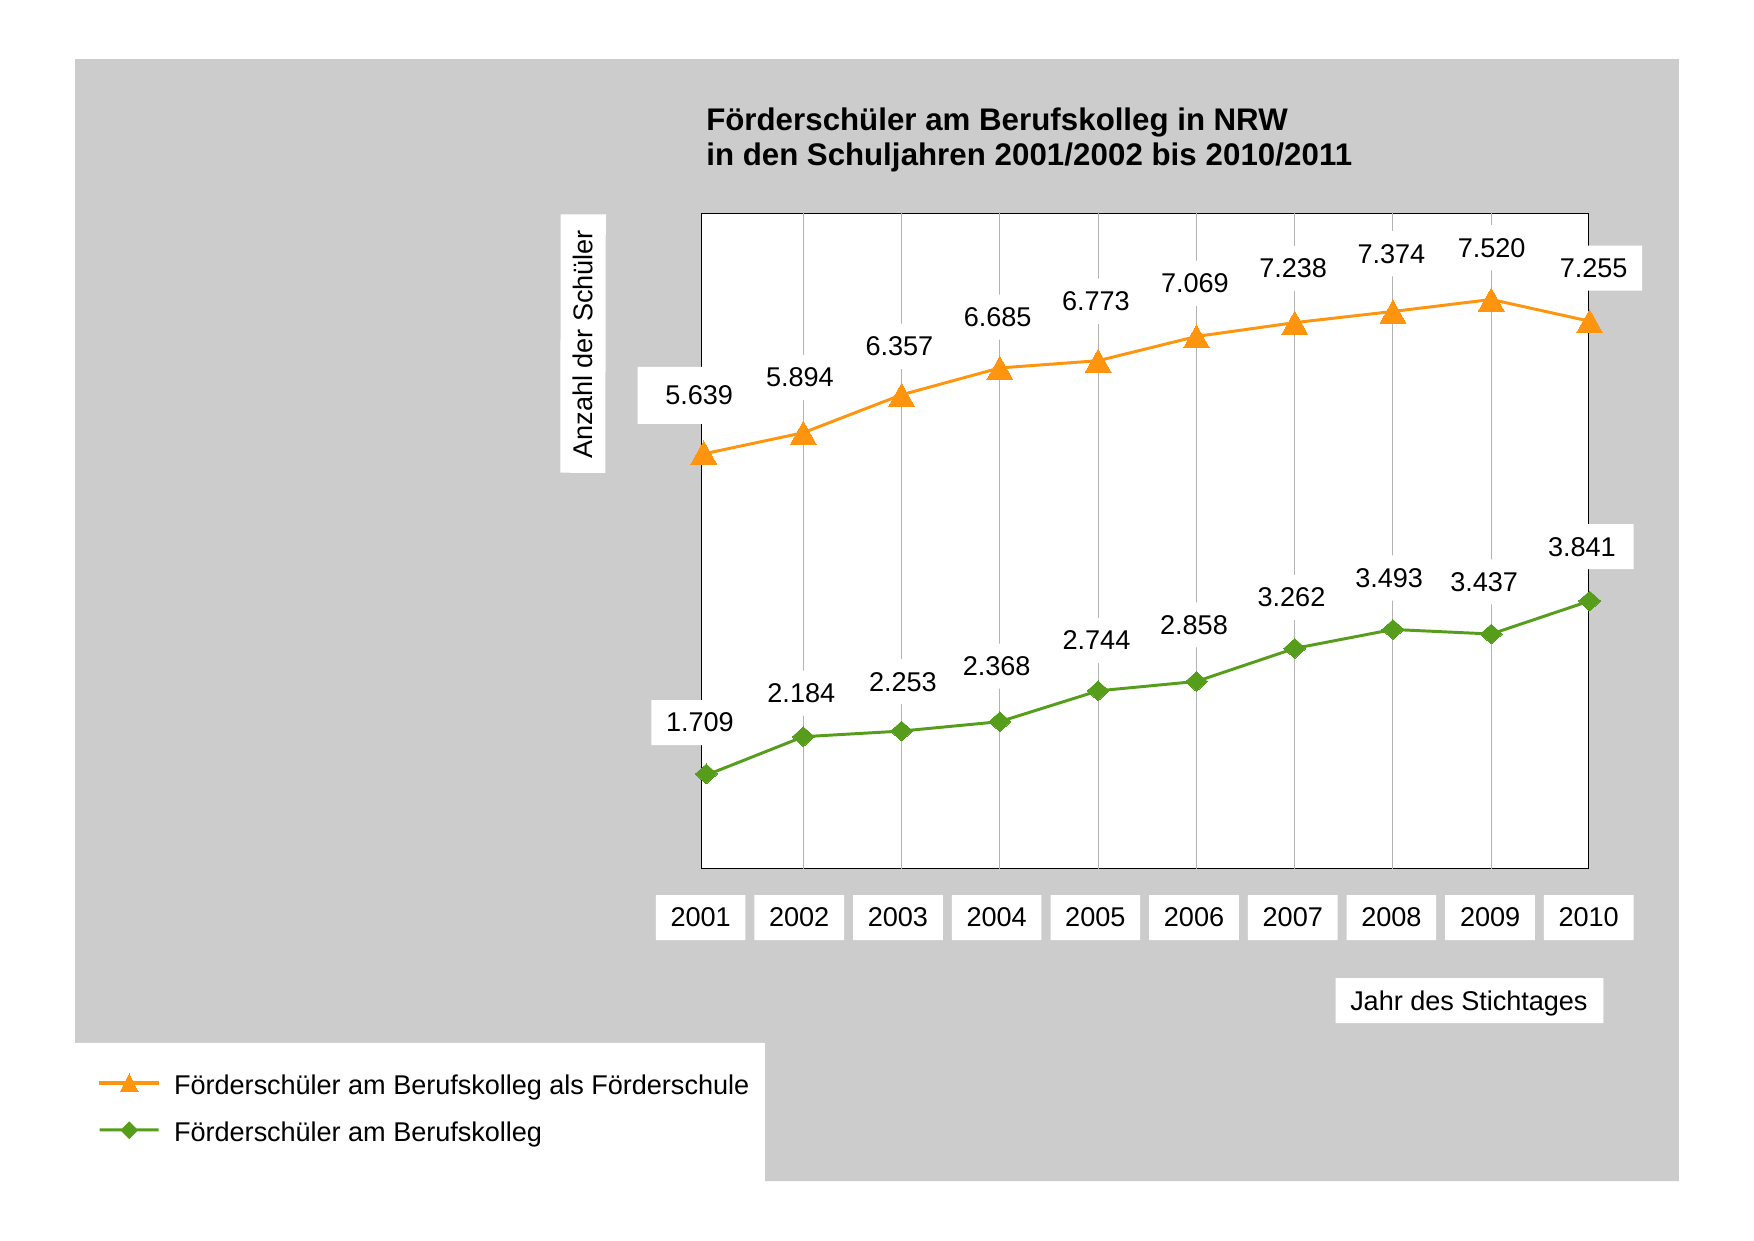

Förderschüler am Berufskolleg in NRW
in den Schuljahren 2001/2002 bis 2010/2011
7.520
7.374
7.255
7.238
7.069
6.773
6.685
Anzahl der Schüler
6.357
5.894
5.639
3.841
3.493
3.437
3.262
2.858
2.744
2.368
2.253
2.184
1.709
2001
2002
2003
2004
2005
2006
2007
2008
2009
2010
Jahr des Stichtages
Förderschüler am Berufskolleg als Förderschule
Förderschüler am Berufskolleg